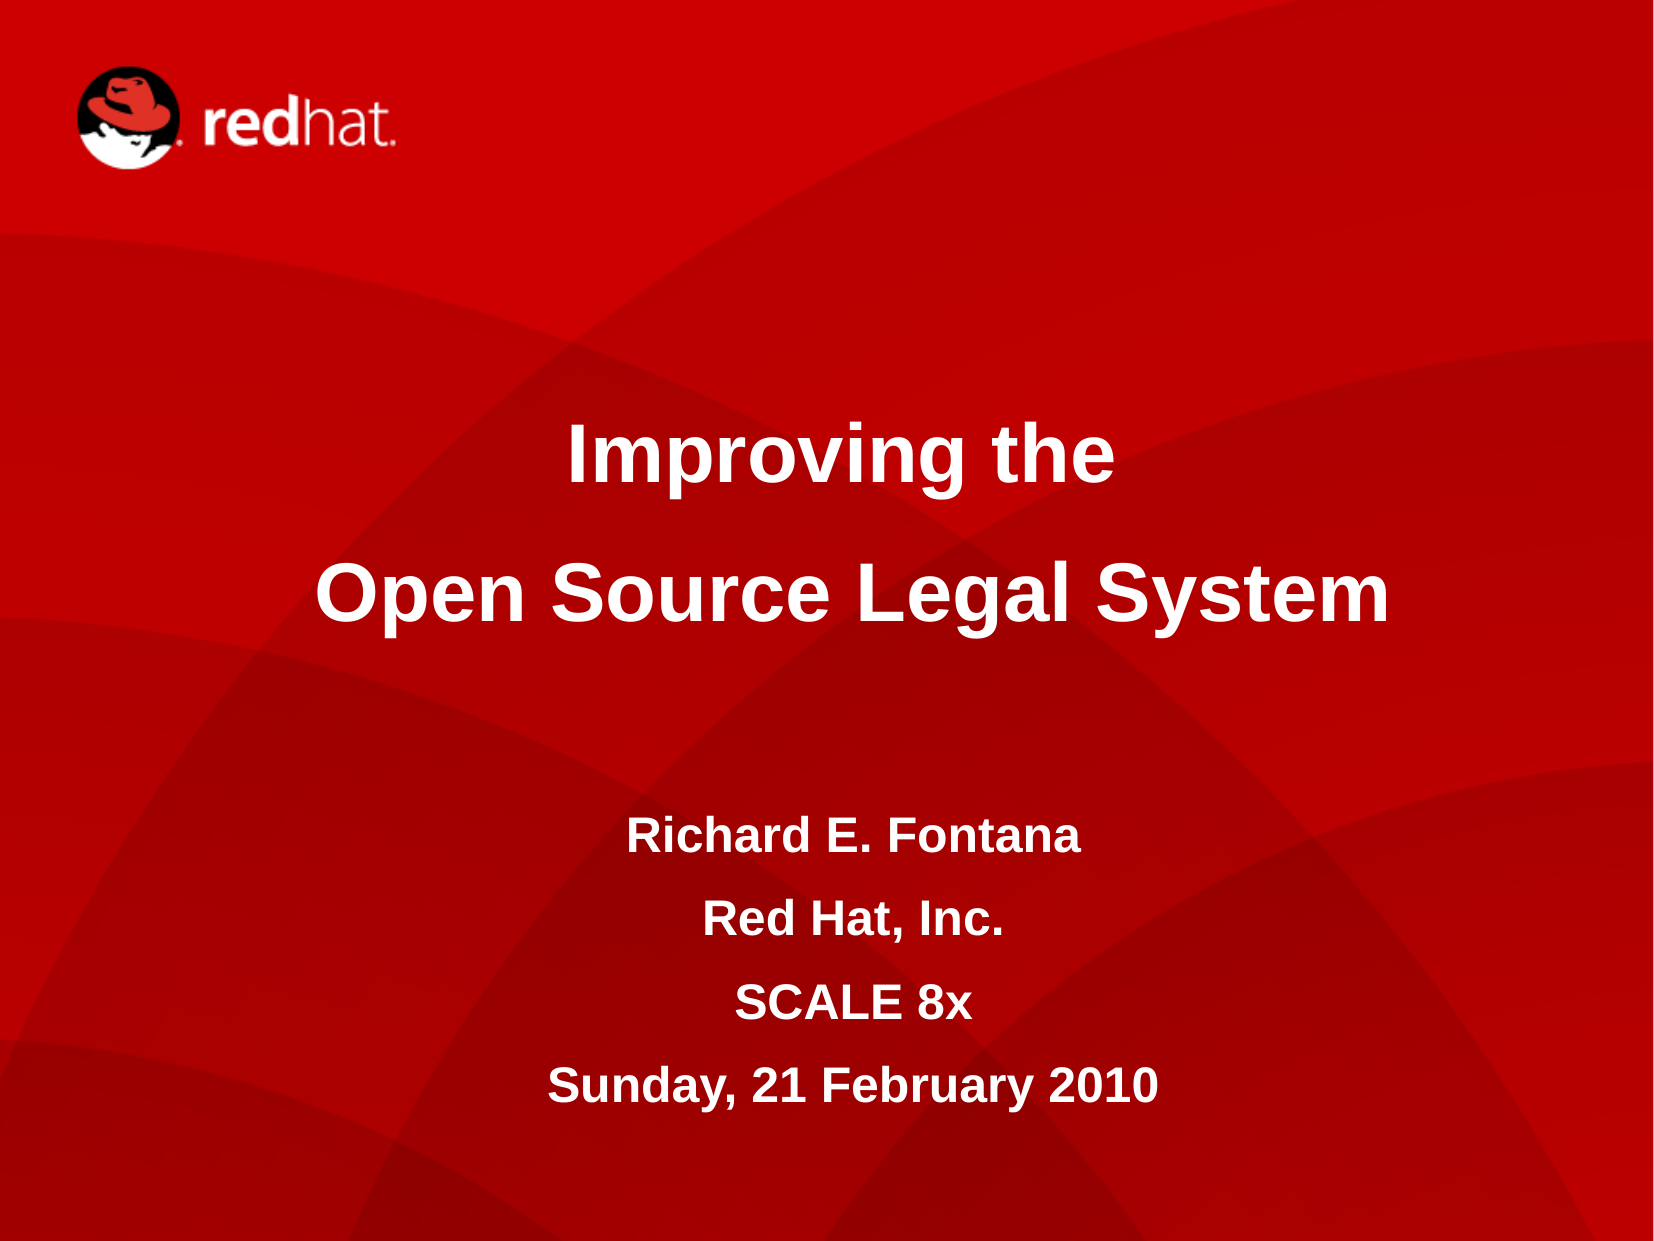

Improving the
Open Source Legal System
Richard E. Fontana
Red Hat, Inc.
SCALE 8x
Sunday, 21 February 2010